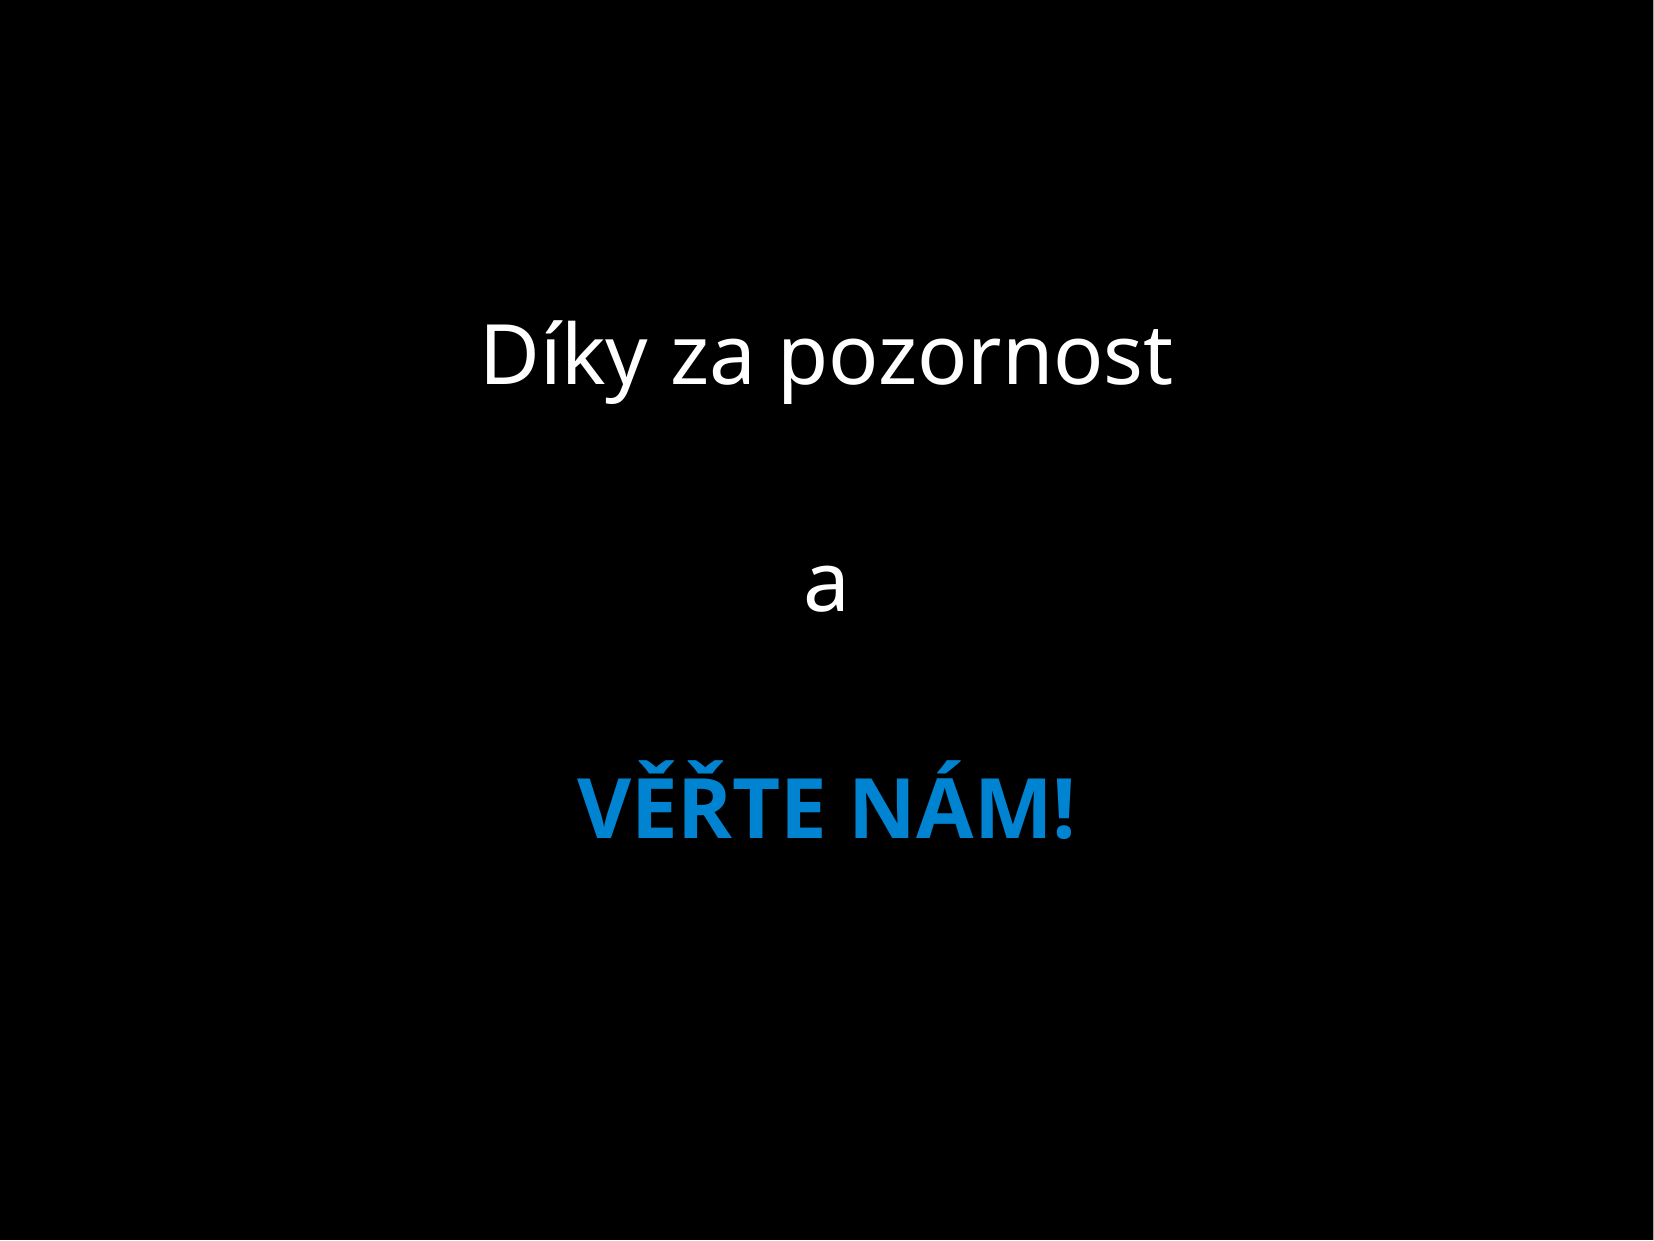

# Díky za pozornost
a
VĚŘTE NÁM!